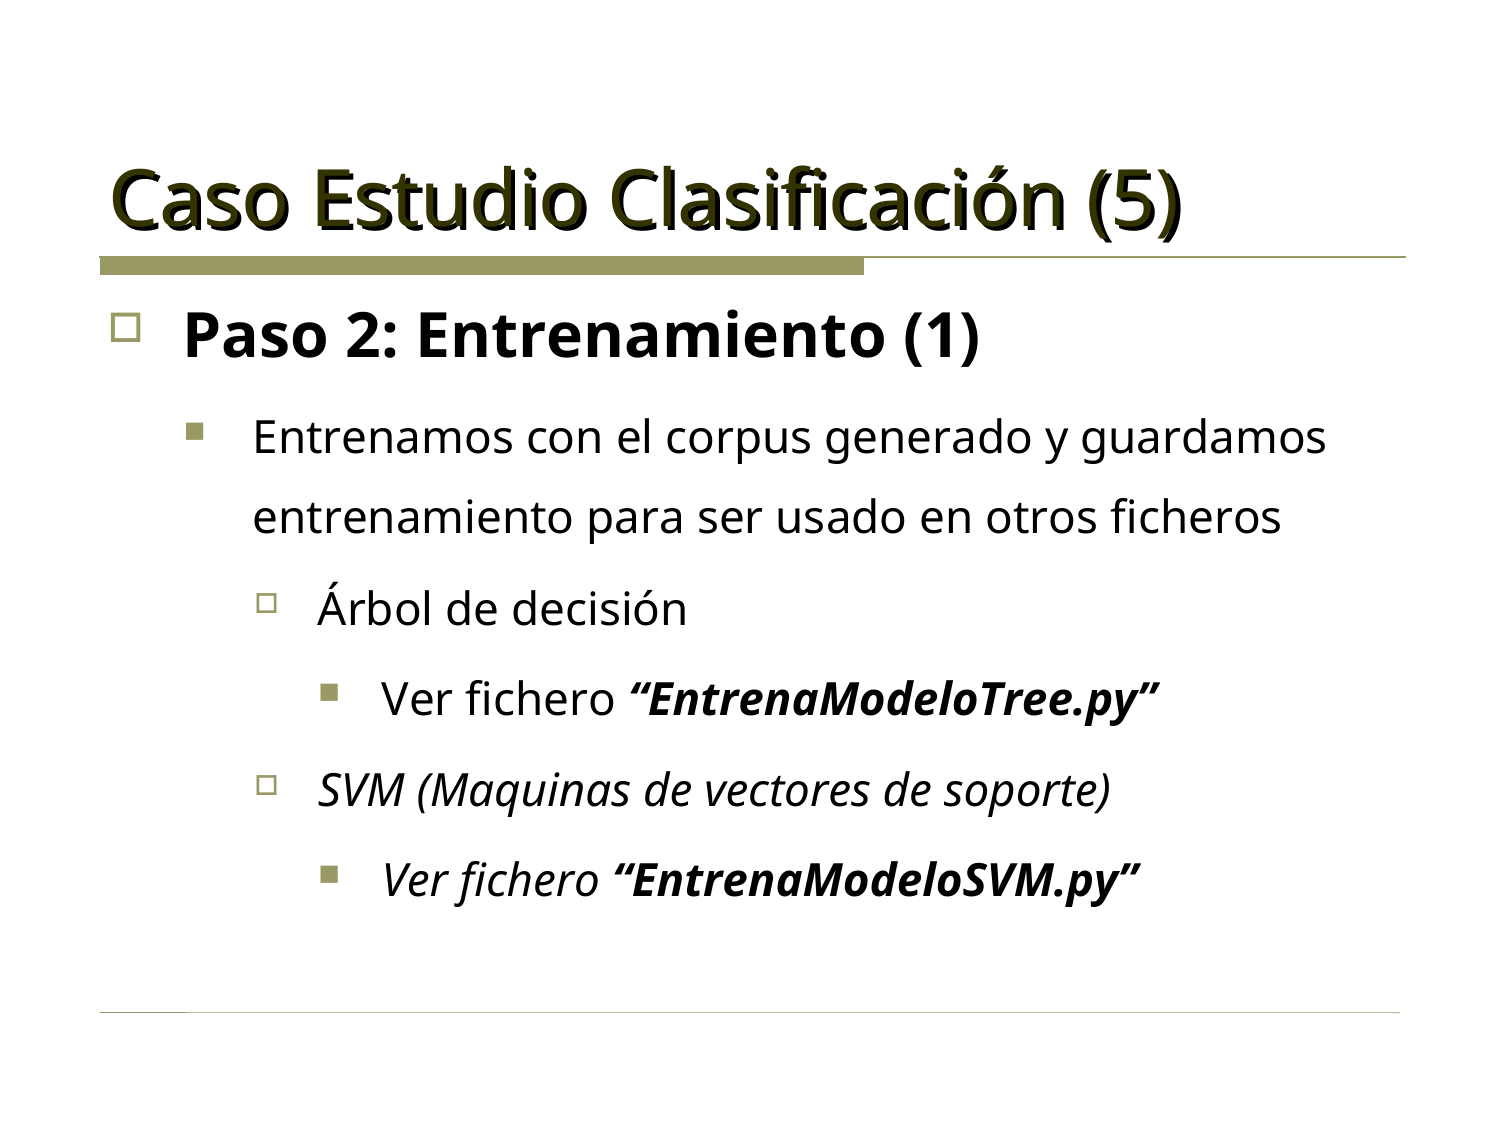

# Caso Estudio Clasificación (5)
Paso 2: Entrenamiento (1)
Entrenamos con el corpus generado y guardamos entrenamiento para ser usado en otros ficheros
Árbol de decisión
Ver fichero “EntrenaModeloTree.py”
SVM (Maquinas de vectores de soporte)
Ver fichero “EntrenaModeloSVM.py”